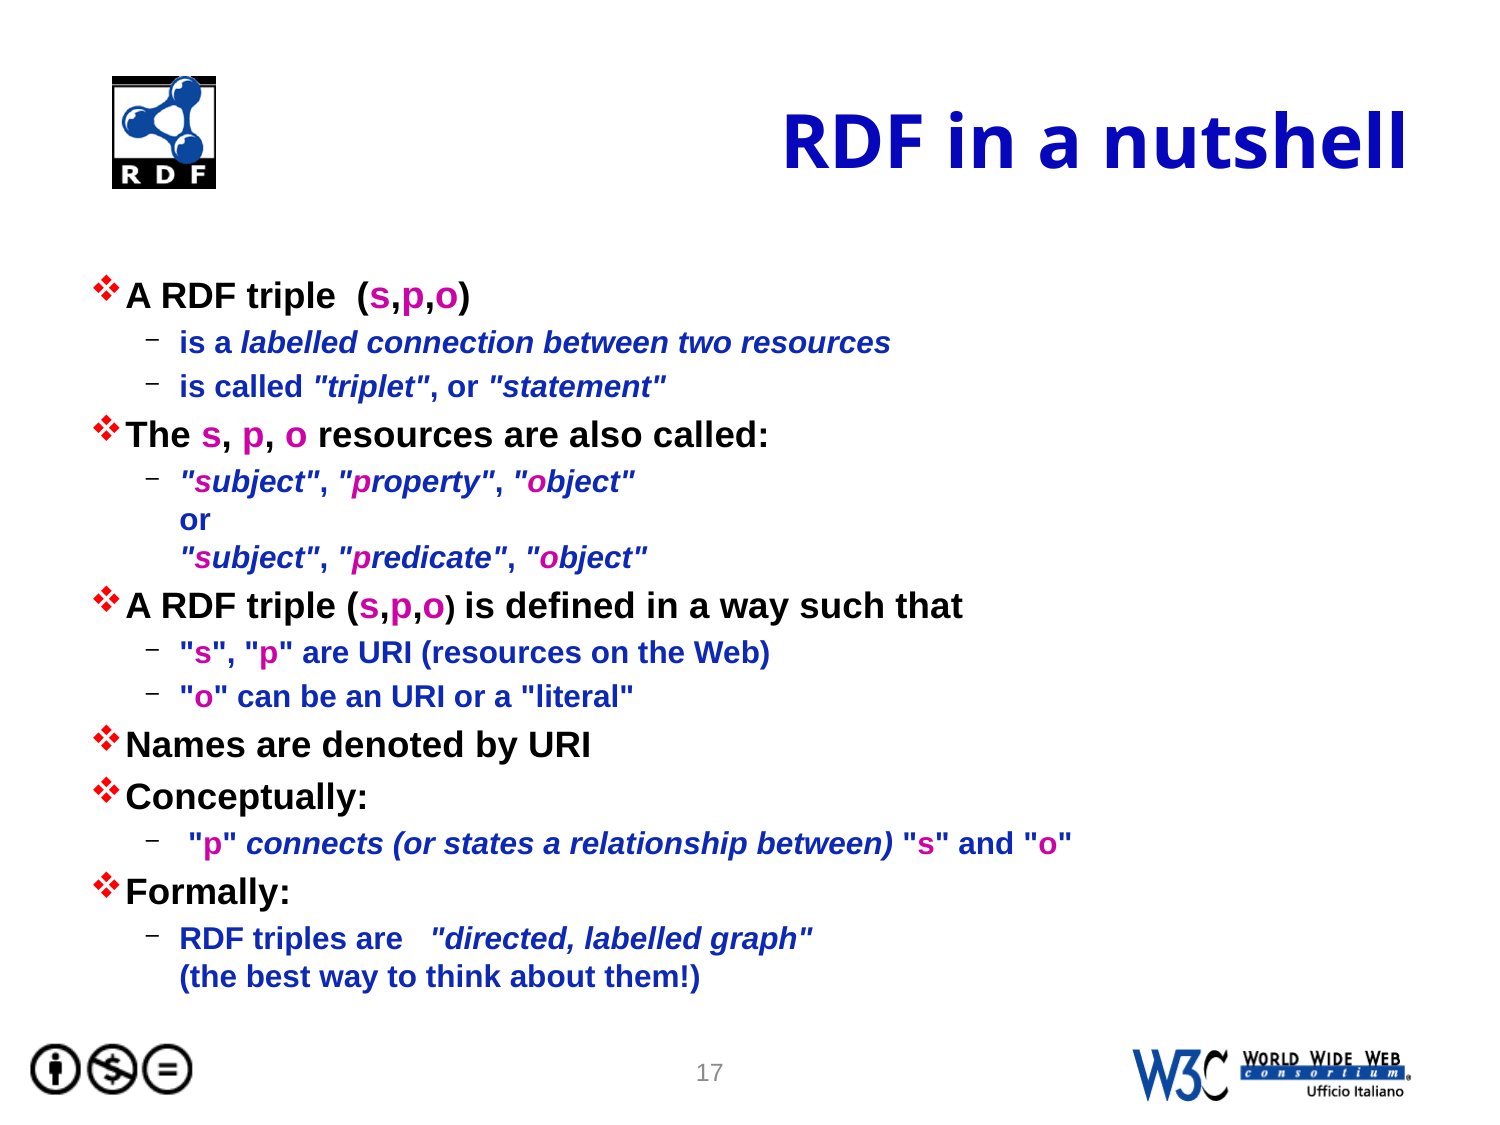

# RDF in a nutshell
A RDF triple (s,p,o)
is a labelled connection between two resources
is called "triplet", or "statement"
The s, p, o resources are also called:
"subject", "property", "object"
or
"subject", "predicate", "object"
A RDF triple (s,p,o) is defined in a way such that
"s", "p" are URI (resources on the Web)
"o" can be an URI or a "literal"
Names are denoted by URI
Conceptually:
 "p" connects (or states a relationship between) "s" and "o"
Formally:
RDF triples are "directed, labelled graph"
(the best way to think about them!)